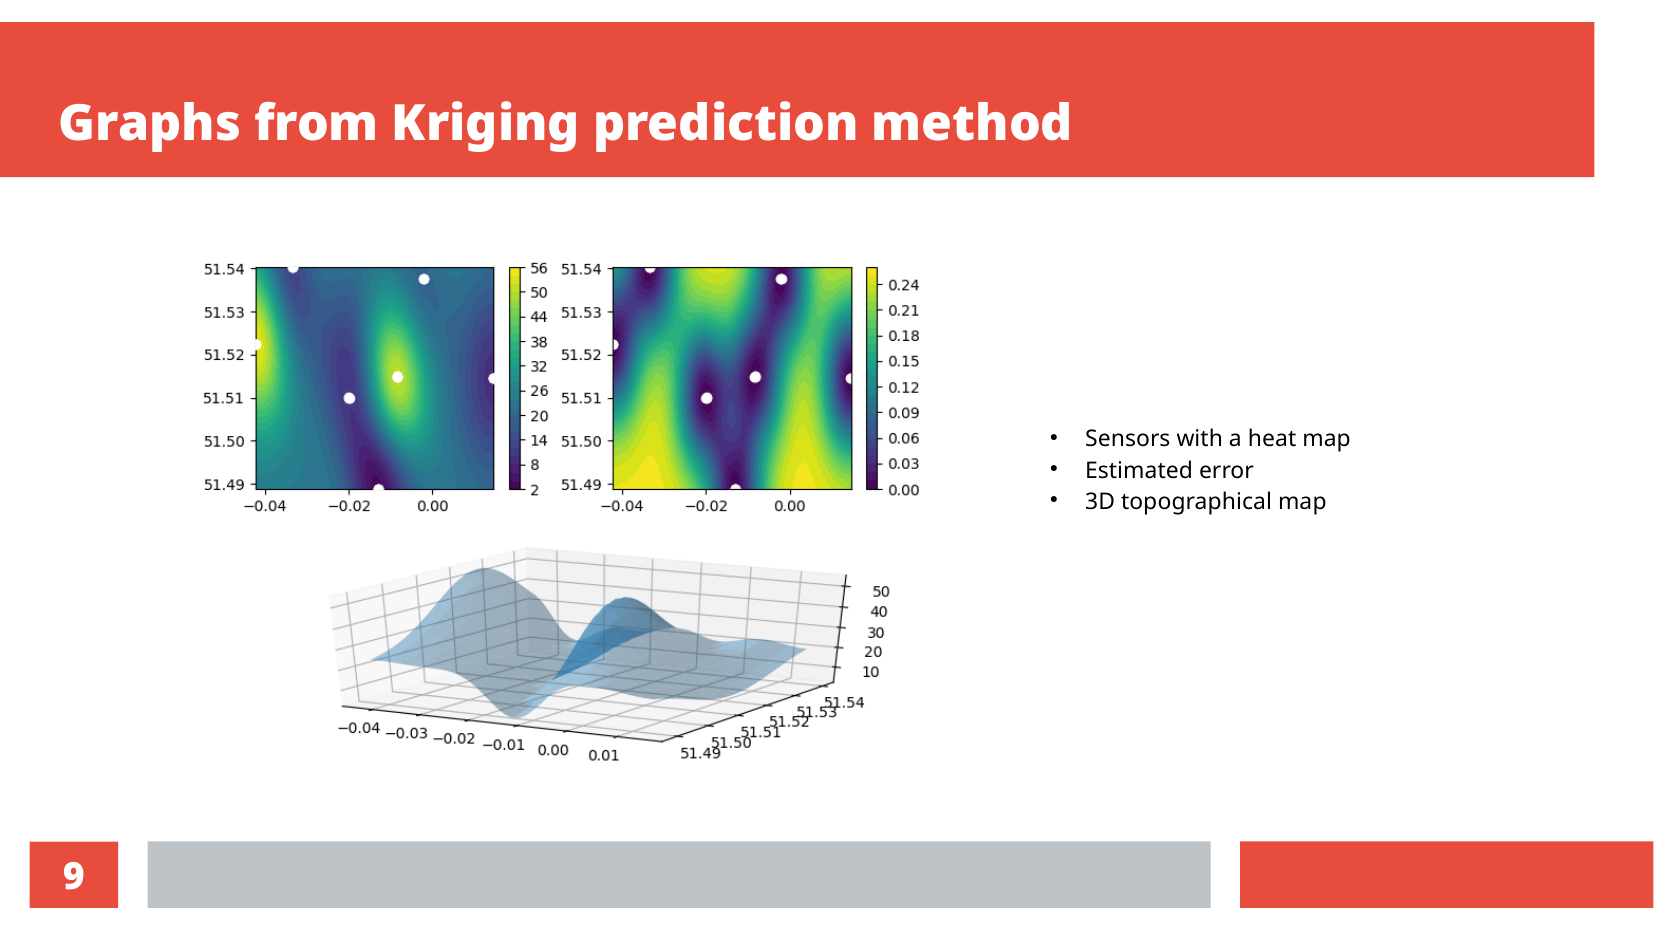

# Graphs from Kriging prediction method
Sensors with a heat map
Estimated error
3D topographical map
9